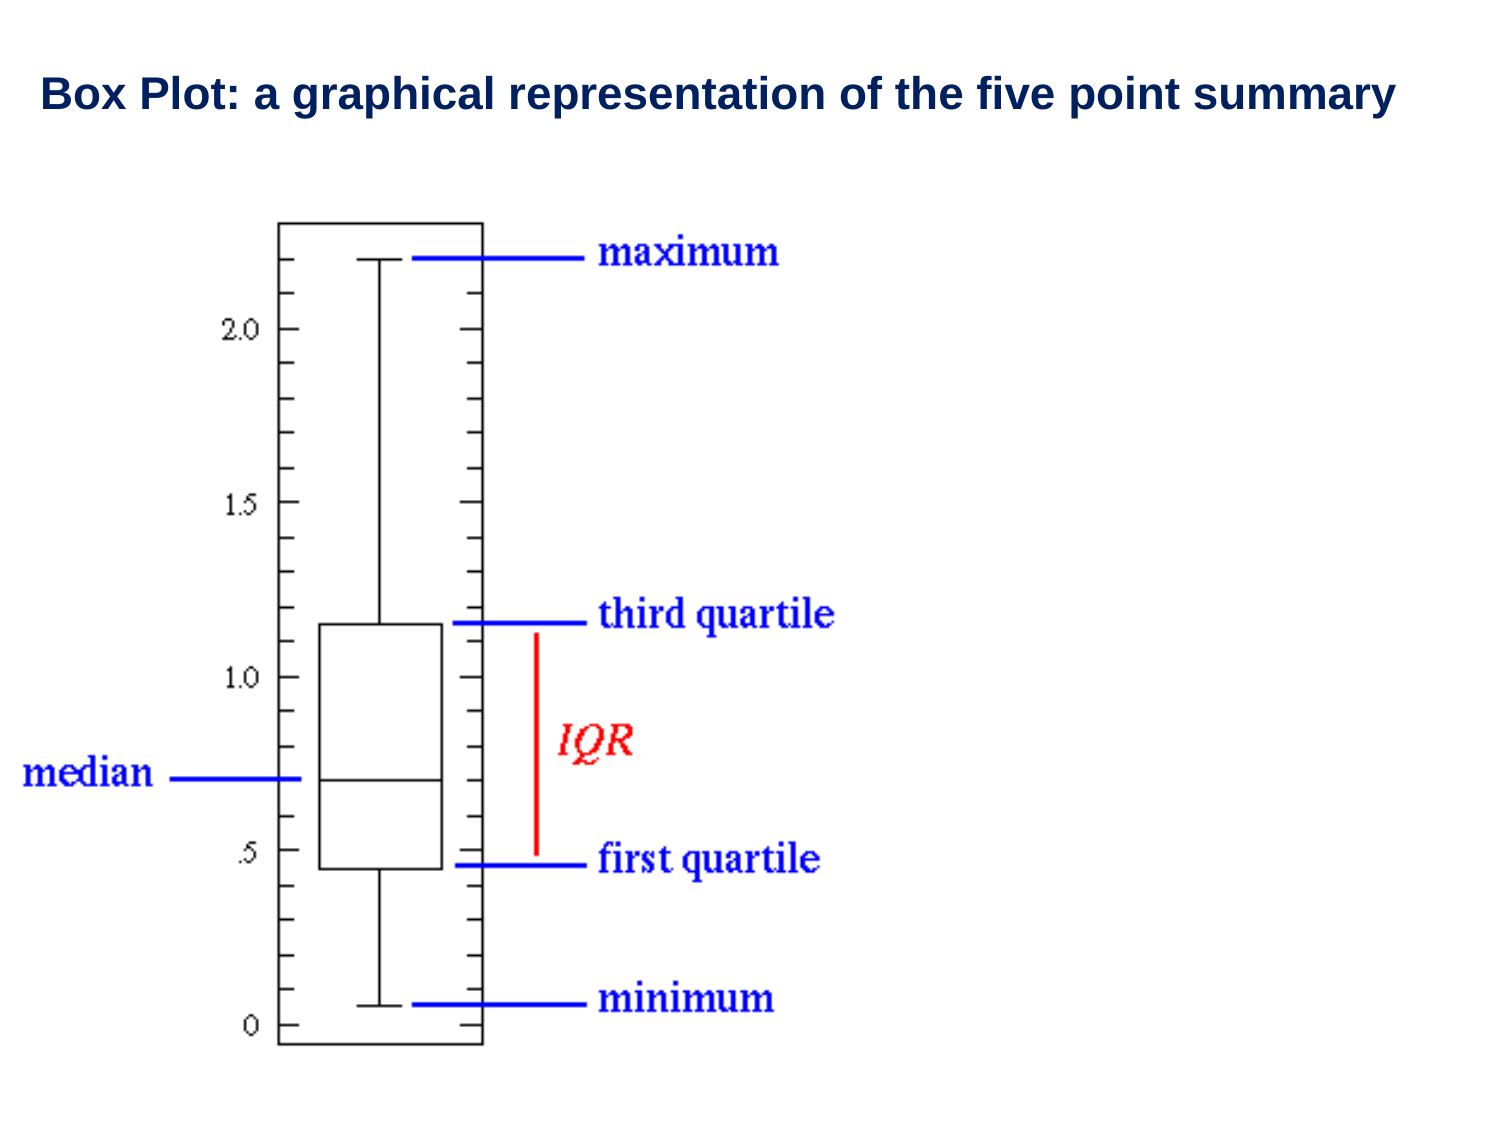

# Box Plot: a graphical representation of the five point summary